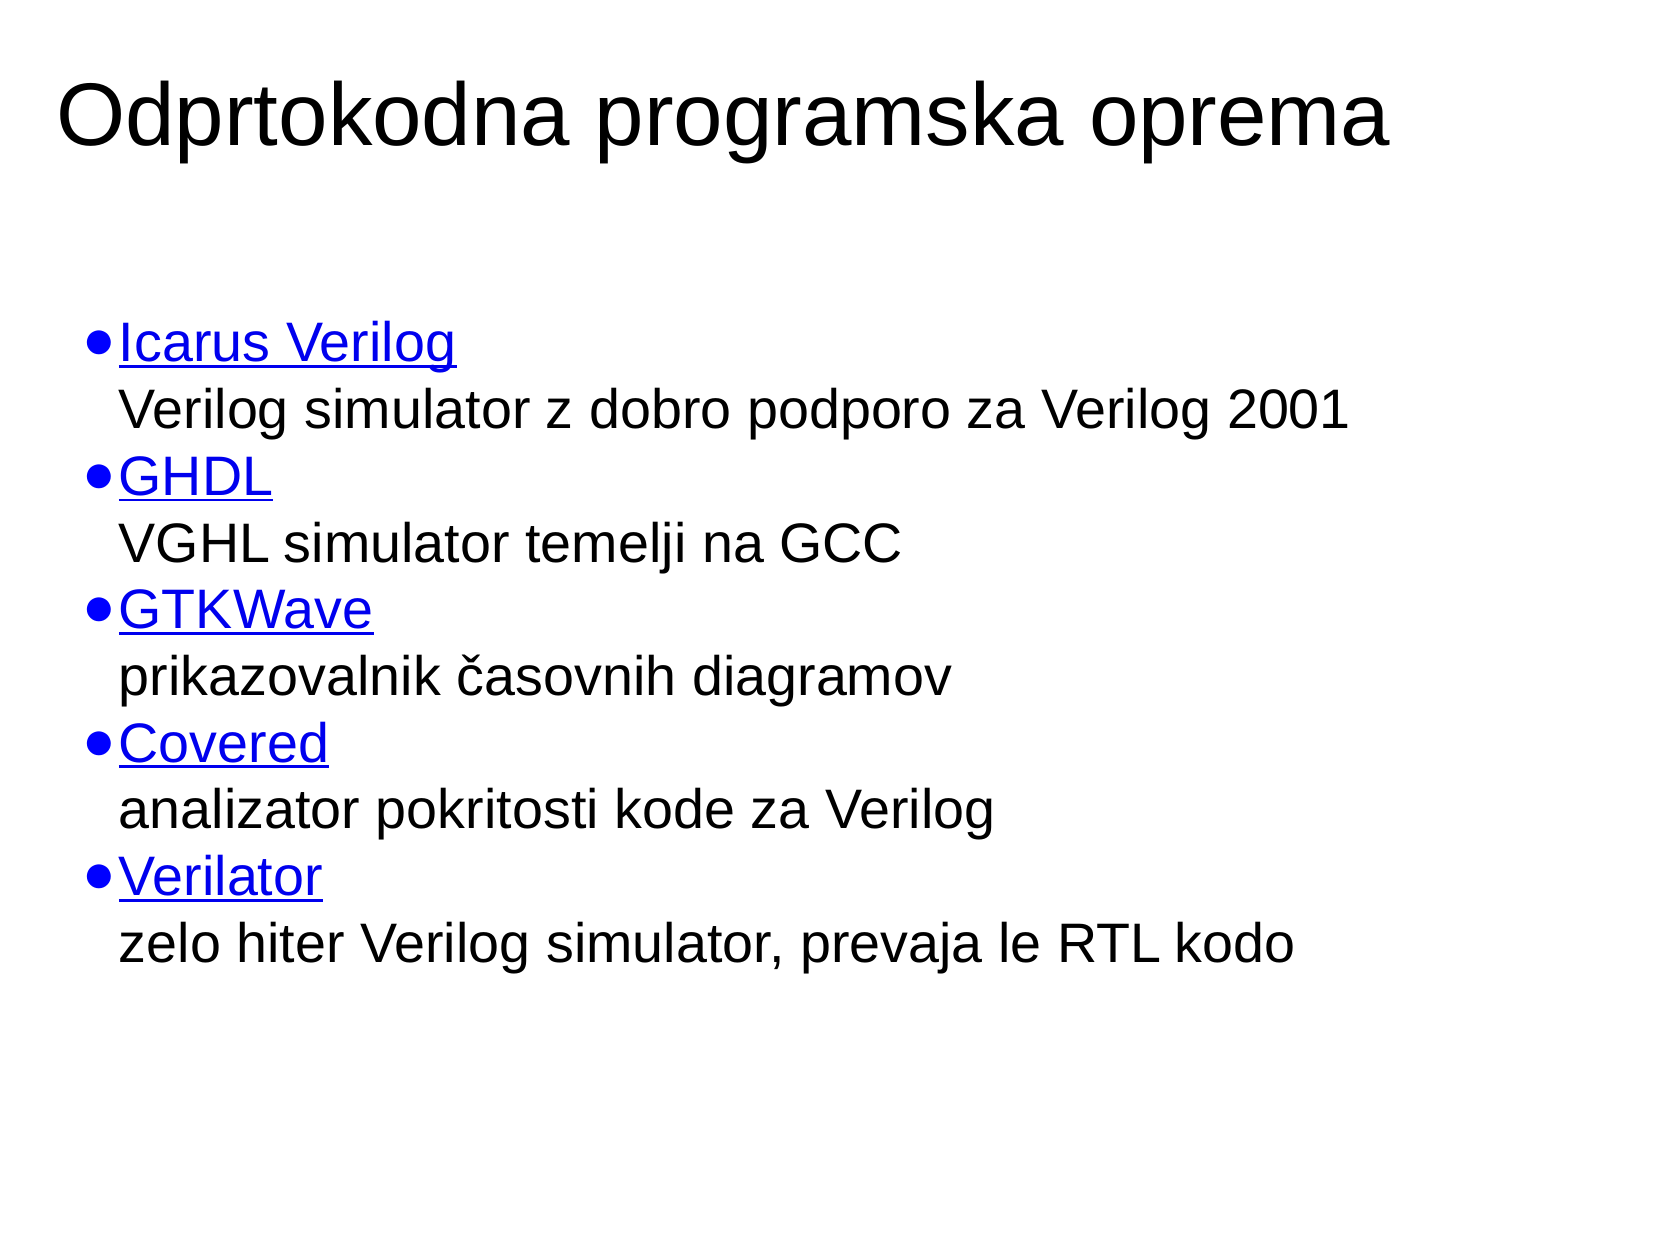

# Odprtokodna programska oprema
Icarus Verilog
Verilog simulator z dobro podporo za Verilog 2001
GHDL
VGHL simulator temelji na GCC
GTKWave
prikazovalnik časovnih diagramov
Covered
analizator pokritosti kode za Verilog
Verilator
zelo hiter Verilog simulator, prevaja le RTL kodo